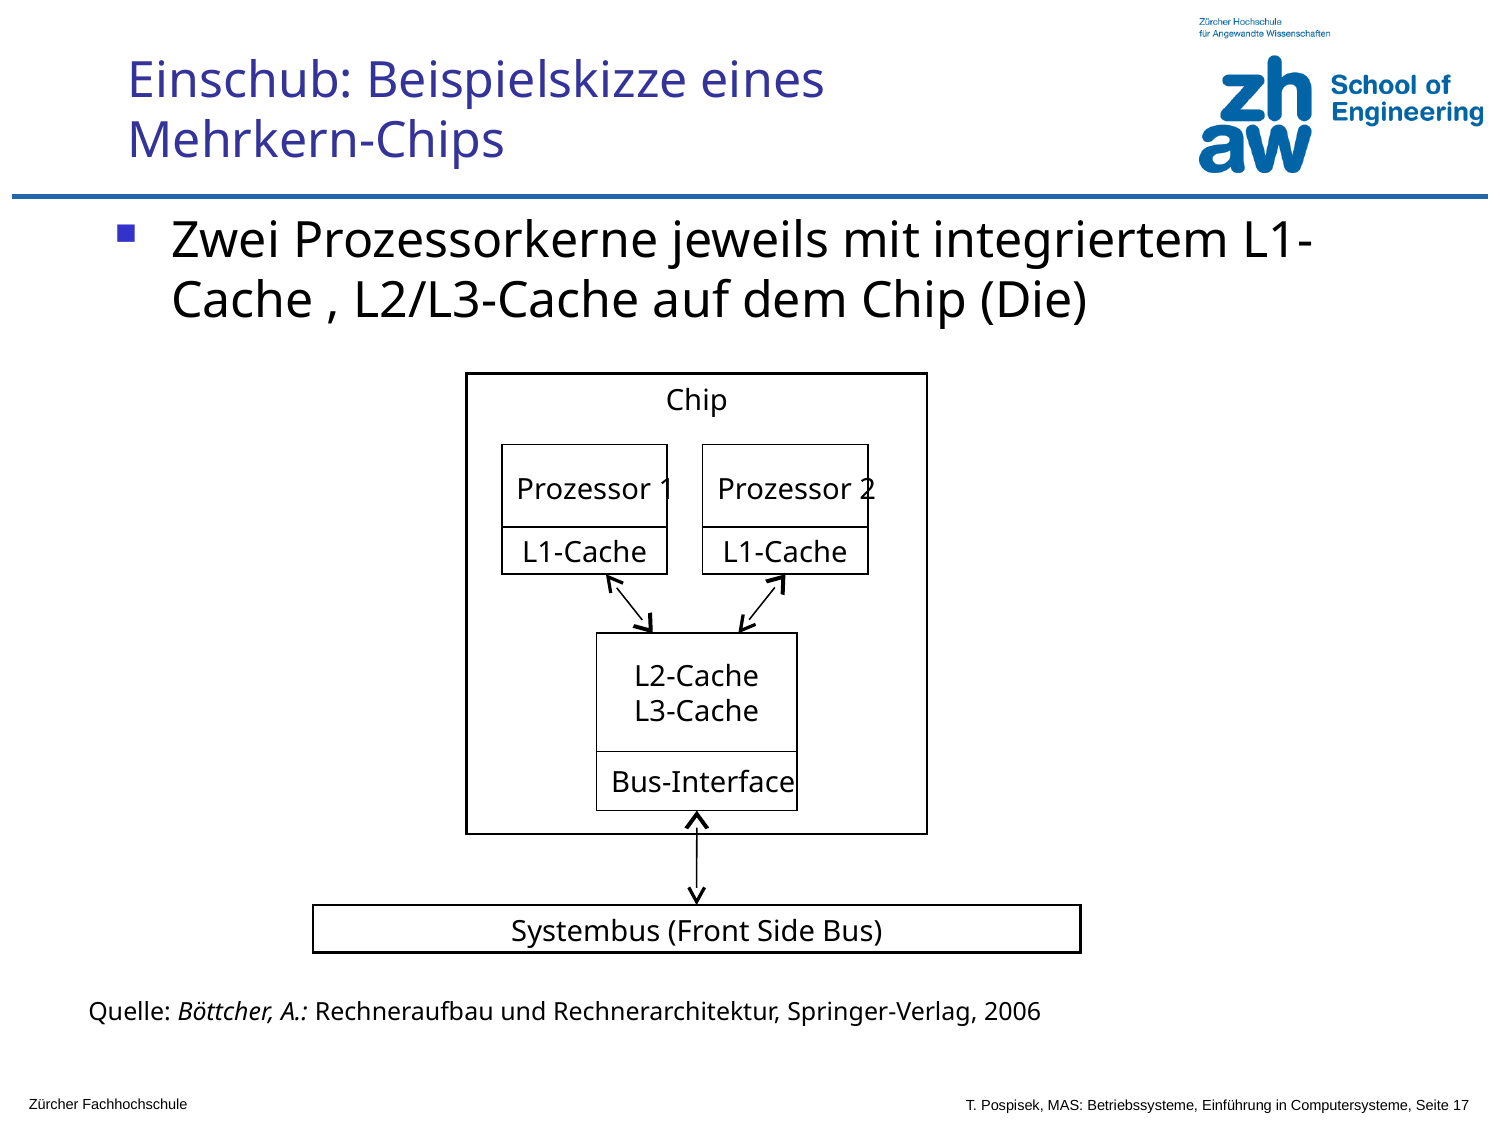

# Einschub: Beispielskizze eines Mehrkern-Chips
Zwei Prozessorkerne jeweils mit integriertem L1-Cache , L2/L3-Cache auf dem Chip (Die)
Chip
Prozessor 1
Prozessor 2
L1-Cache
L1-Cache
L2-Cache
L3-Cache
Bus-Interface
Systembus (Front Side Bus)
Quelle: Böttcher, A.: Rechneraufbau und Rechnerarchitektur, Springer-Verlag, 2006